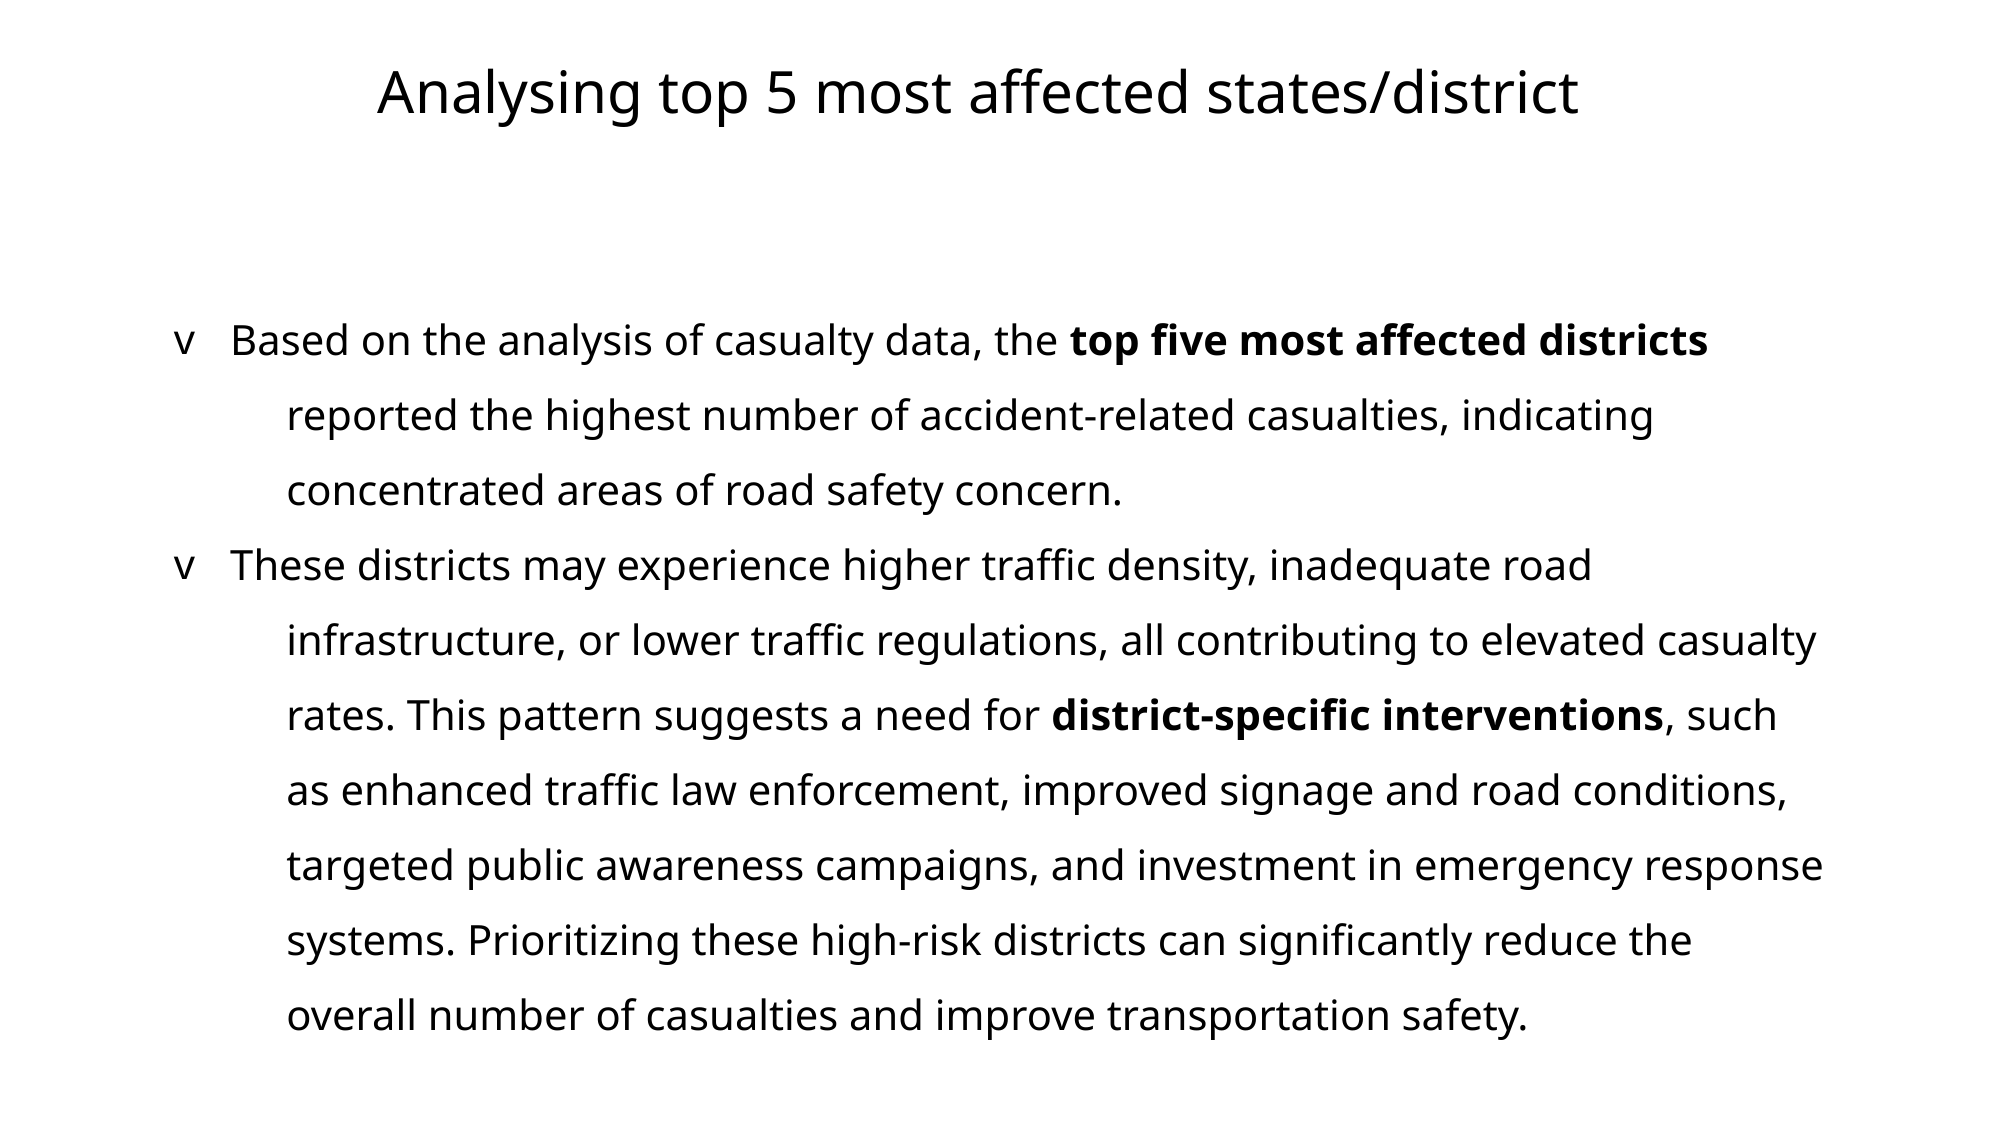

Analysing top 5 most affected states/district
Based on the analysis of casualty data, the top five most affected districts reported the highest number of accident-related casualties, indicating concentrated areas of road safety concern.
These districts may experience higher traffic density, inadequate road infrastructure, or lower traffic regulations, all contributing to elevated casualty rates. This pattern suggests a need for district-specific interventions, such as enhanced traffic law enforcement, improved signage and road conditions, targeted public awareness campaigns, and investment in emergency response systems. Prioritizing these high-risk districts can significantly reduce the overall number of casualties and improve transportation safety.